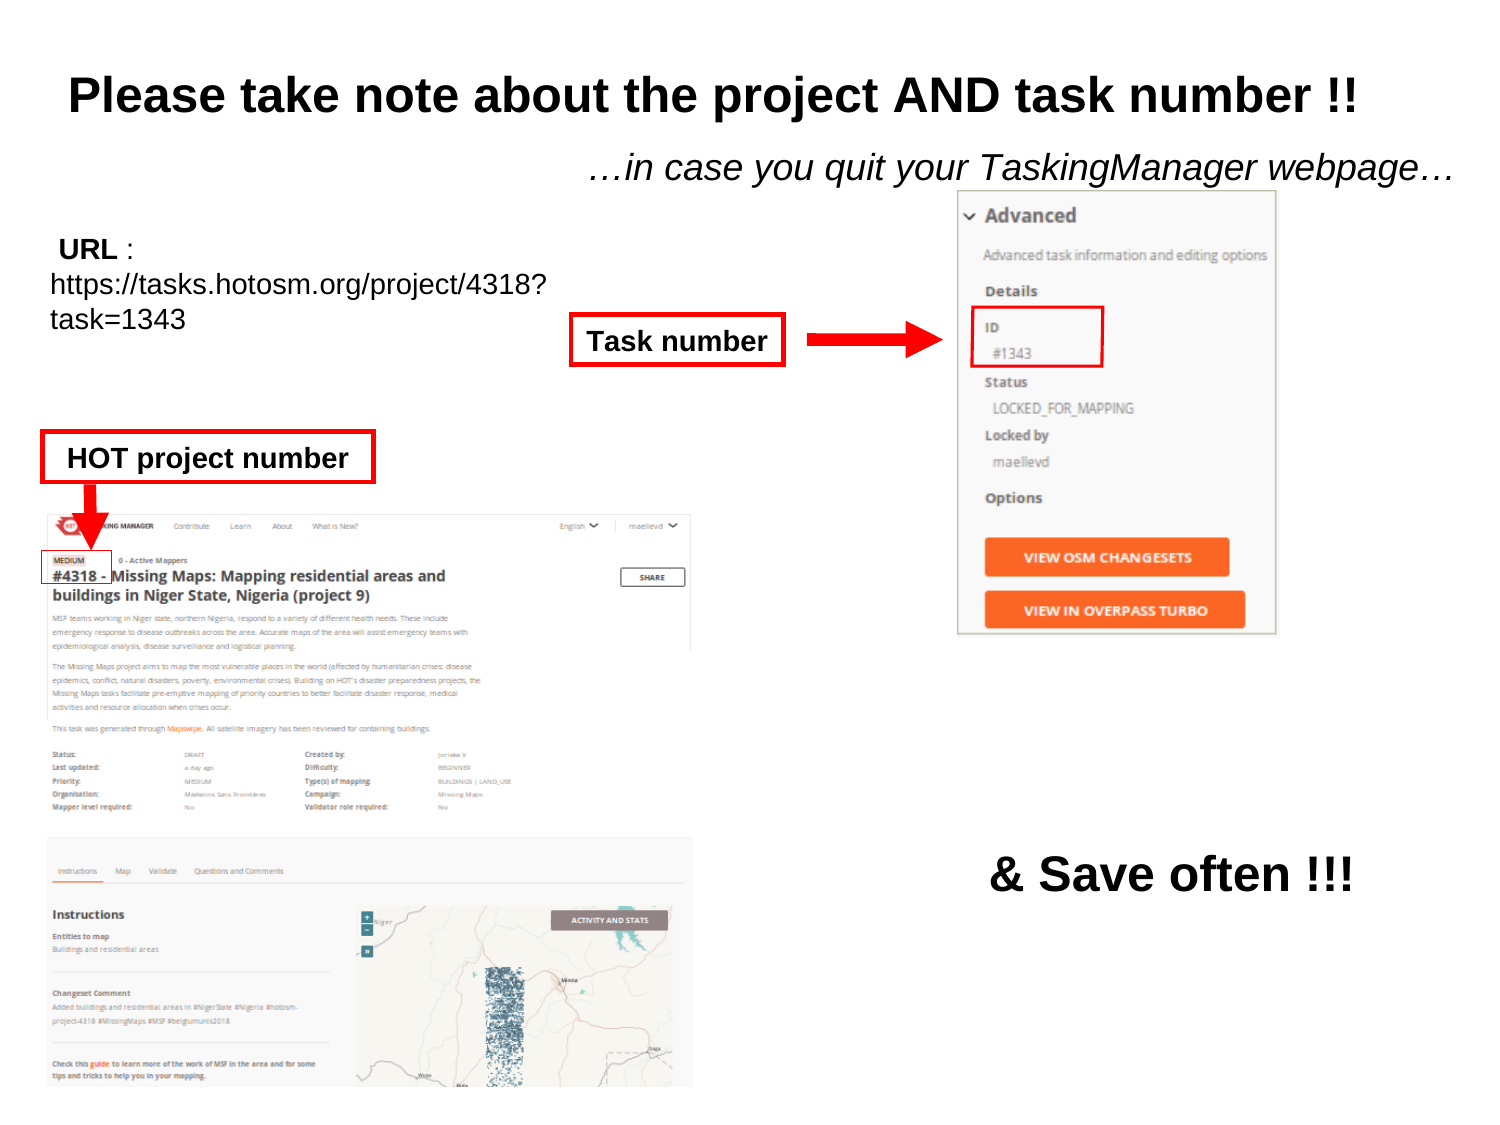

Please take note about the project AND task number !!
…in case you quit your TaskingManager webpage…
Task number
HOT project number
 URL :
https://tasks.hotosm.org/project/4318?task=1343
& Save often !!!